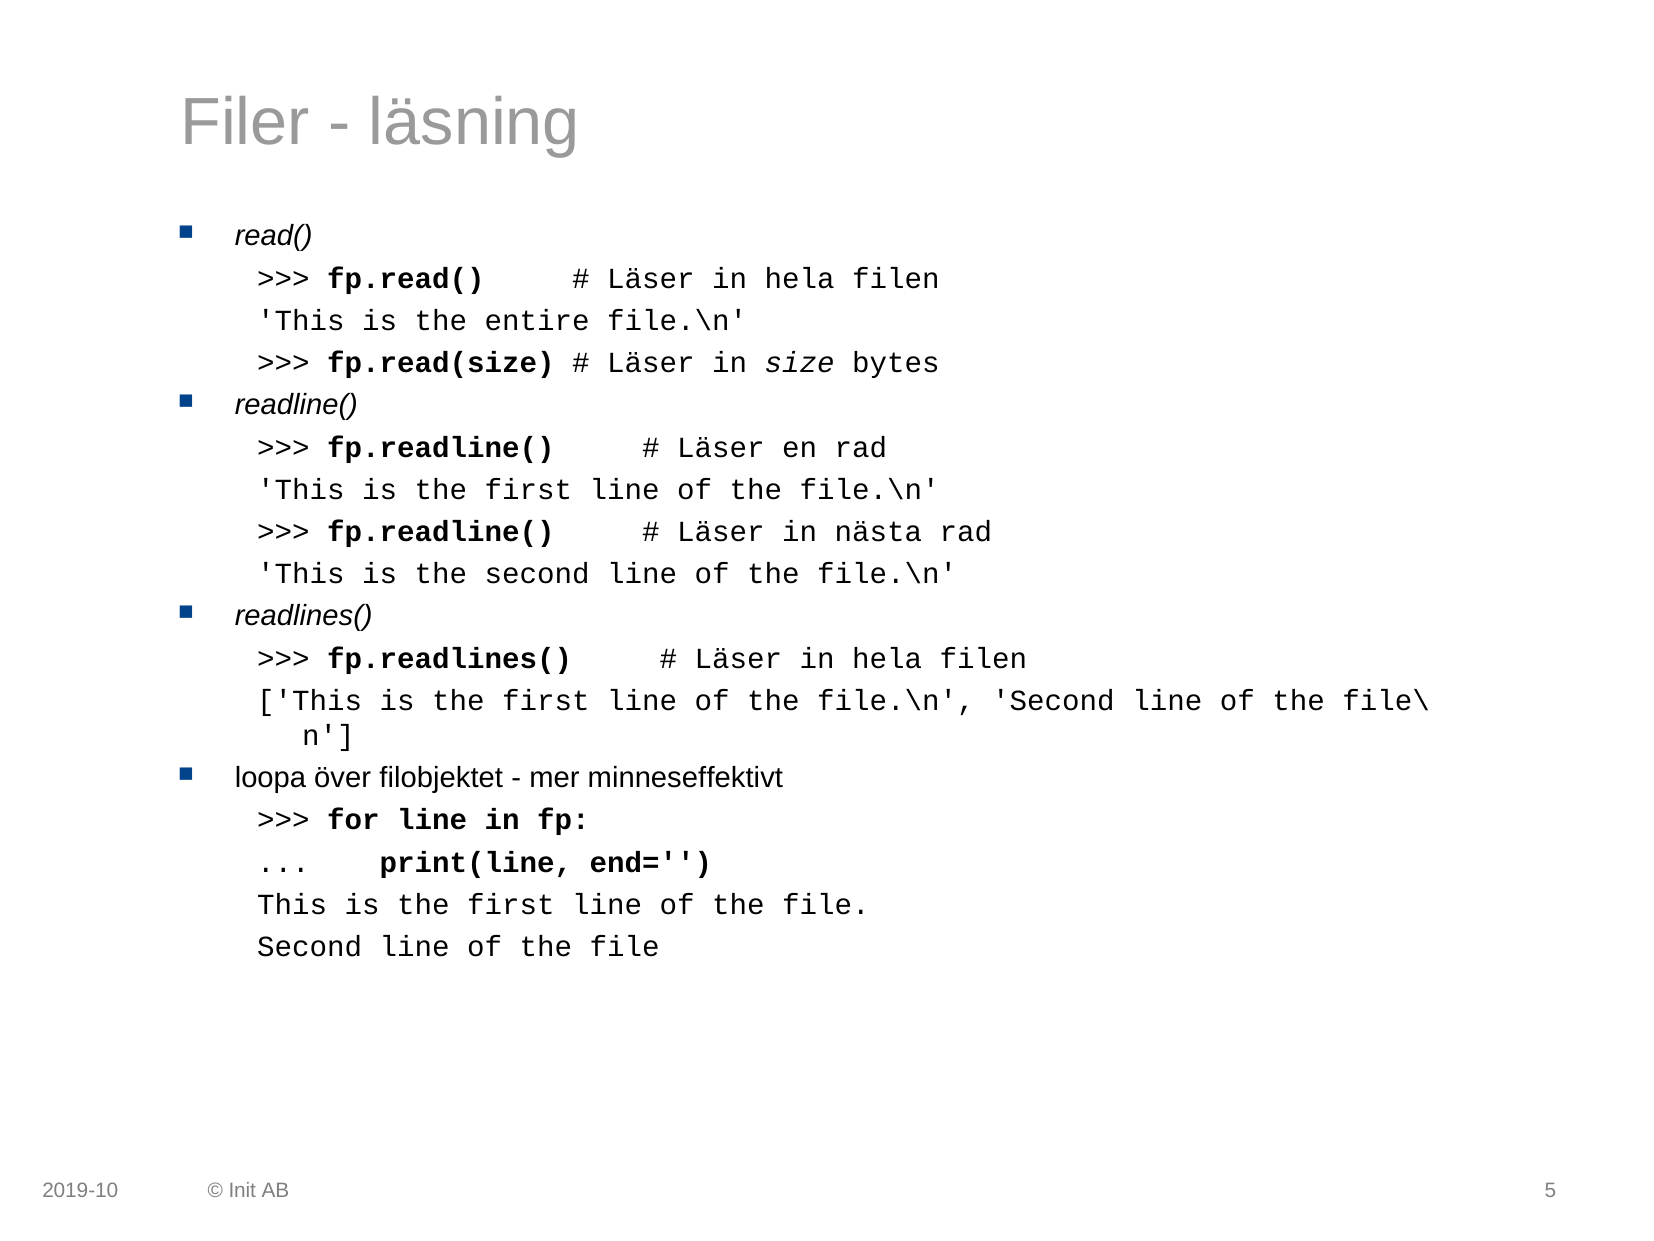

Filer - läsning
read()
>>> fp.read() # Läser in hela filen
'This is the entire file.\n'
>>> fp.read(size) # Läser in size bytes
readline()
>>> fp.readline() # Läser en rad
'This is the first line of the file.\n'
>>> fp.readline() # Läser in nästa rad
'This is the second line of the file.\n'
readlines()
>>> fp.readlines() # Läser in hela filen
['This is the first line of the file.\n', 'Second line of the file\n']
loopa över filobjektet - mer minneseffektivt
>>> for line in fp:
... print(line, end='')
This is the first line of the file.
Second line of the file
2019-10
© Init AB